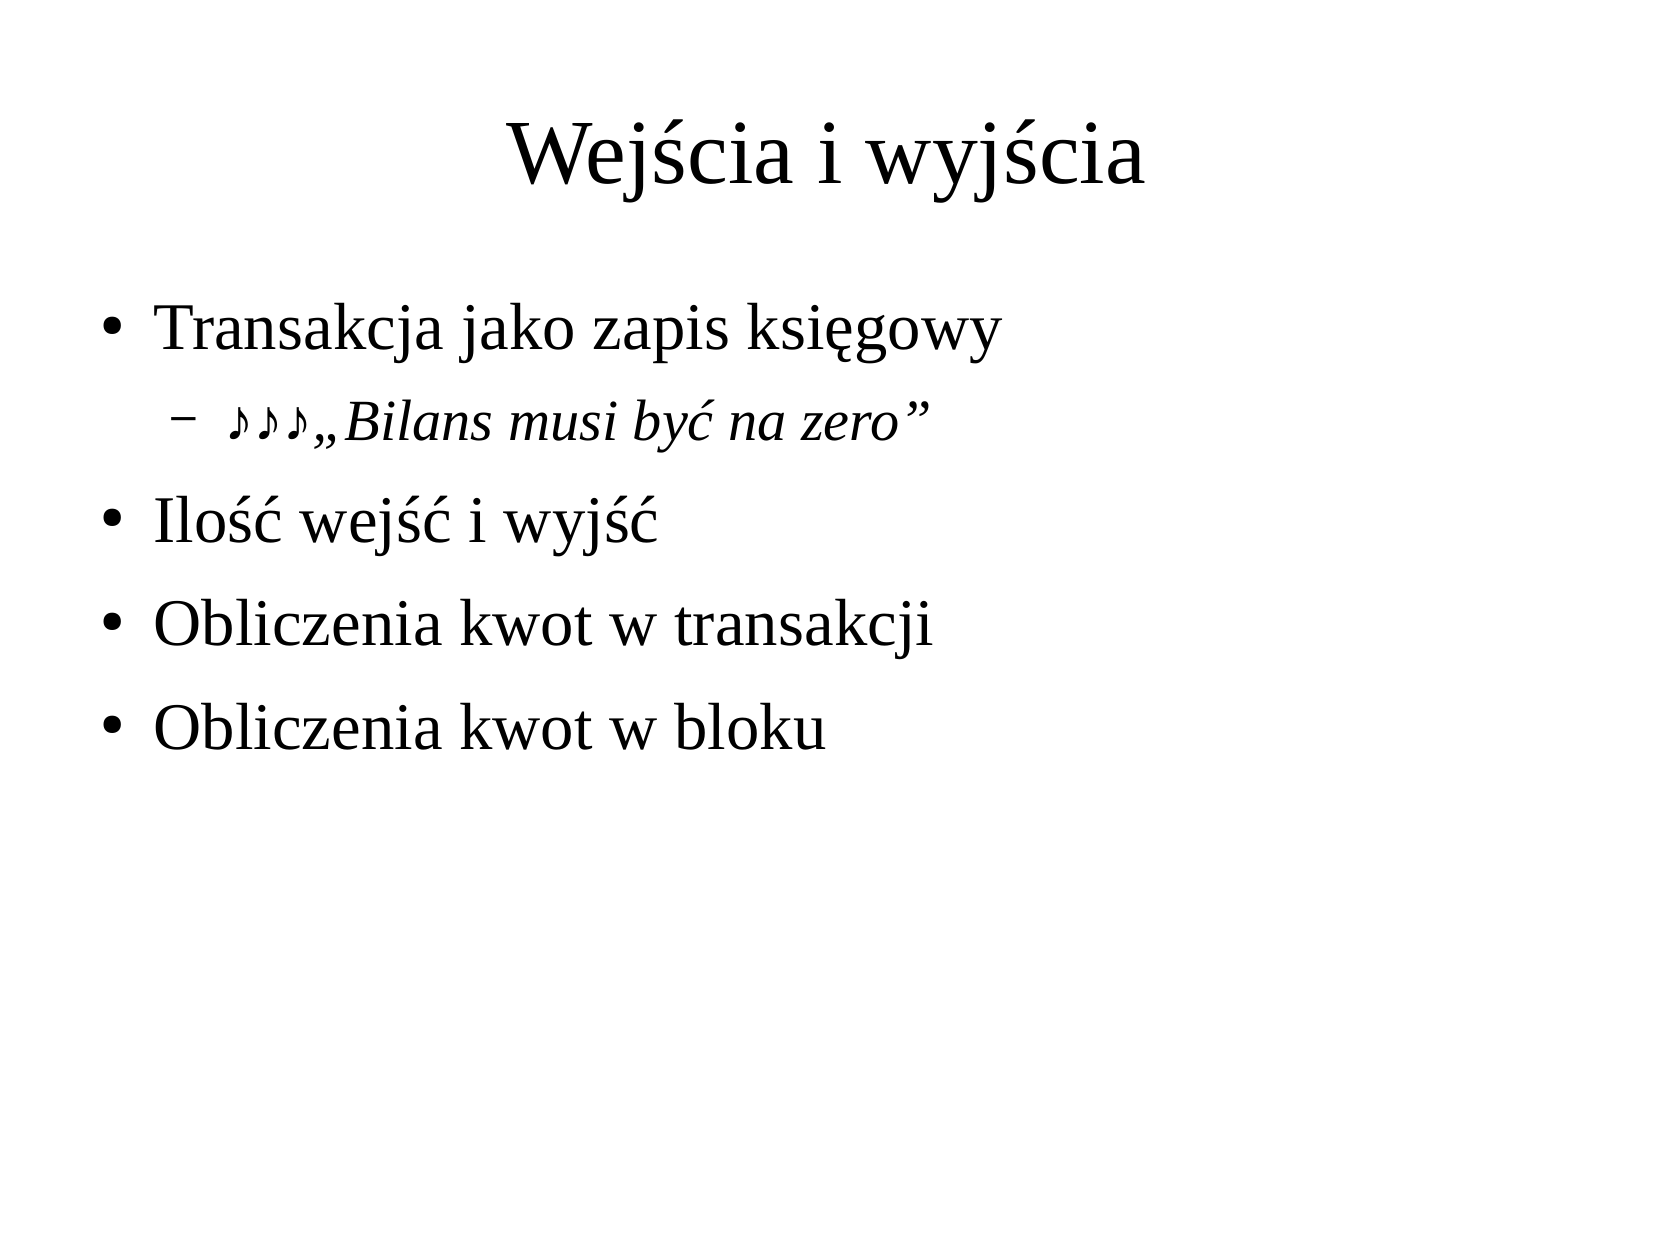

# Wejścia i wyjścia
Transakcja jako zapis księgowy
♪♪♪„Bilans musi być na zero”
Ilość wejść i wyjść
Obliczenia kwot w transakcji
Obliczenia kwot w bloku